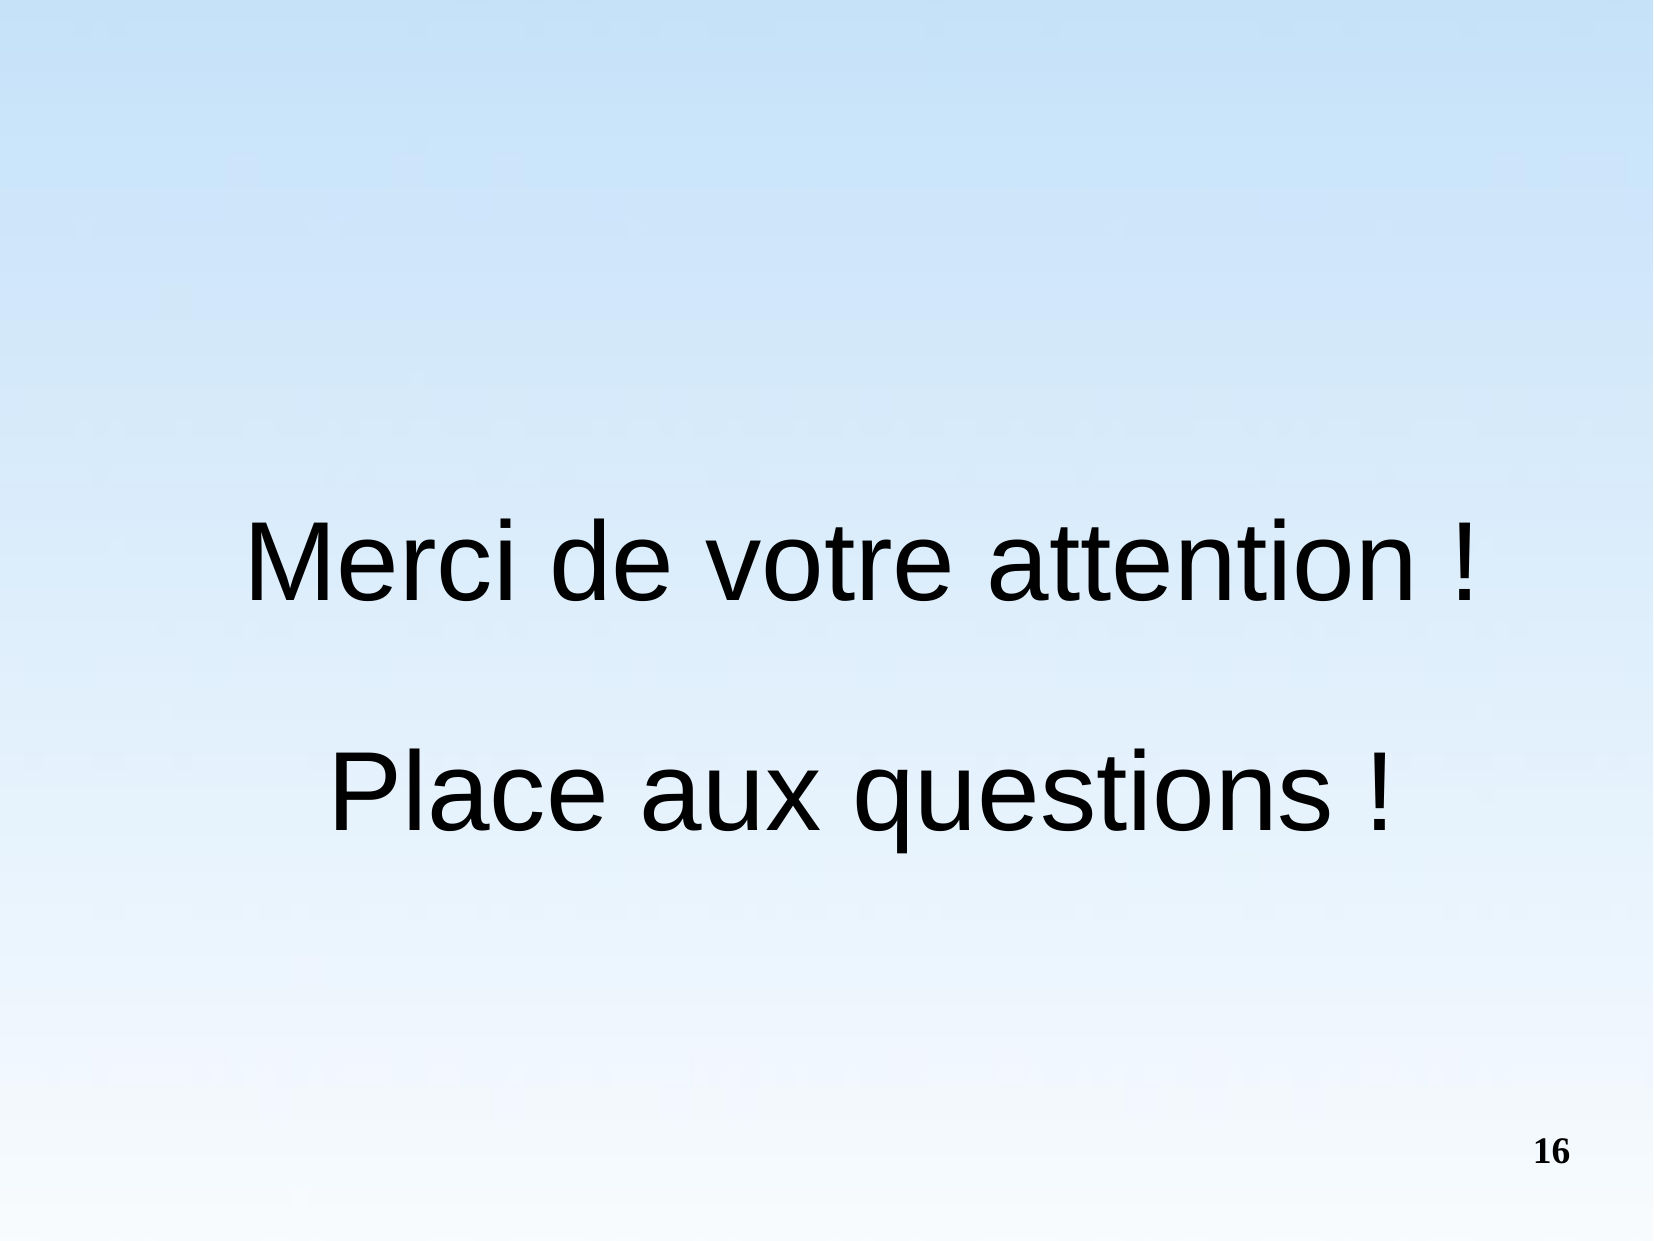

#
Merci de votre attention !
Place aux questions !
16